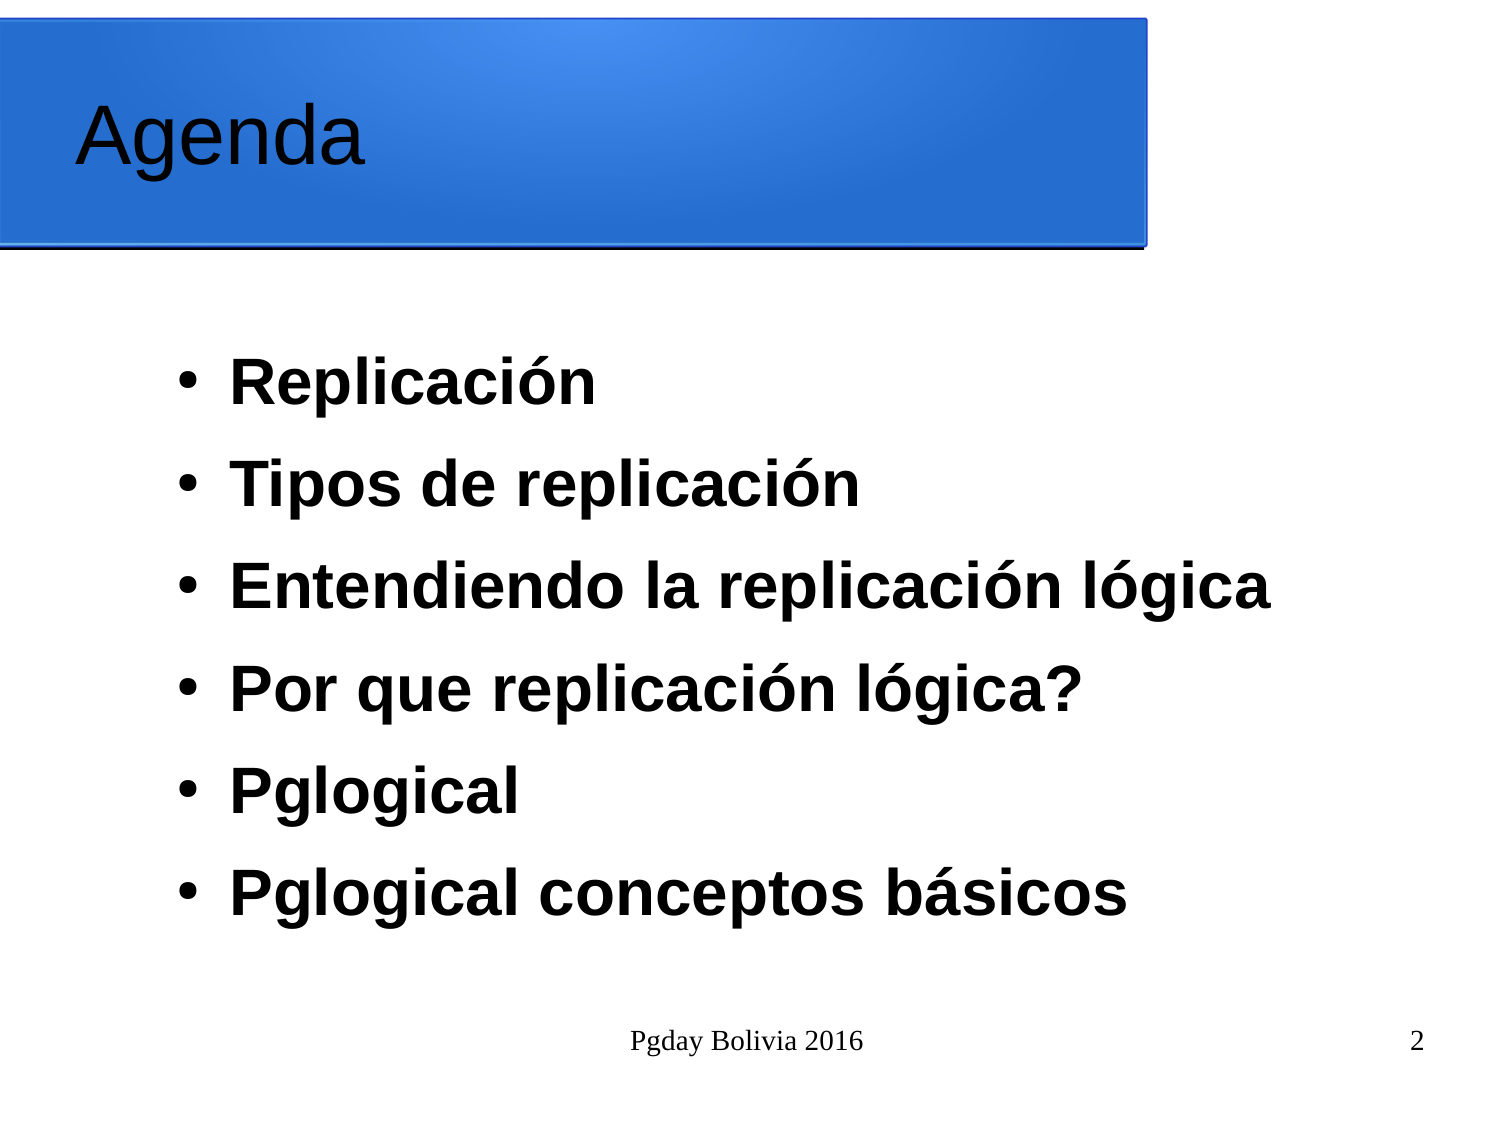

# Agenda
Replicación
Tipos de replicación
Entendiendo la replicación lógica
Por que replicación lógica?
Pglogical
Pglogical conceptos básicos
Pgday Bolivia 2016
2